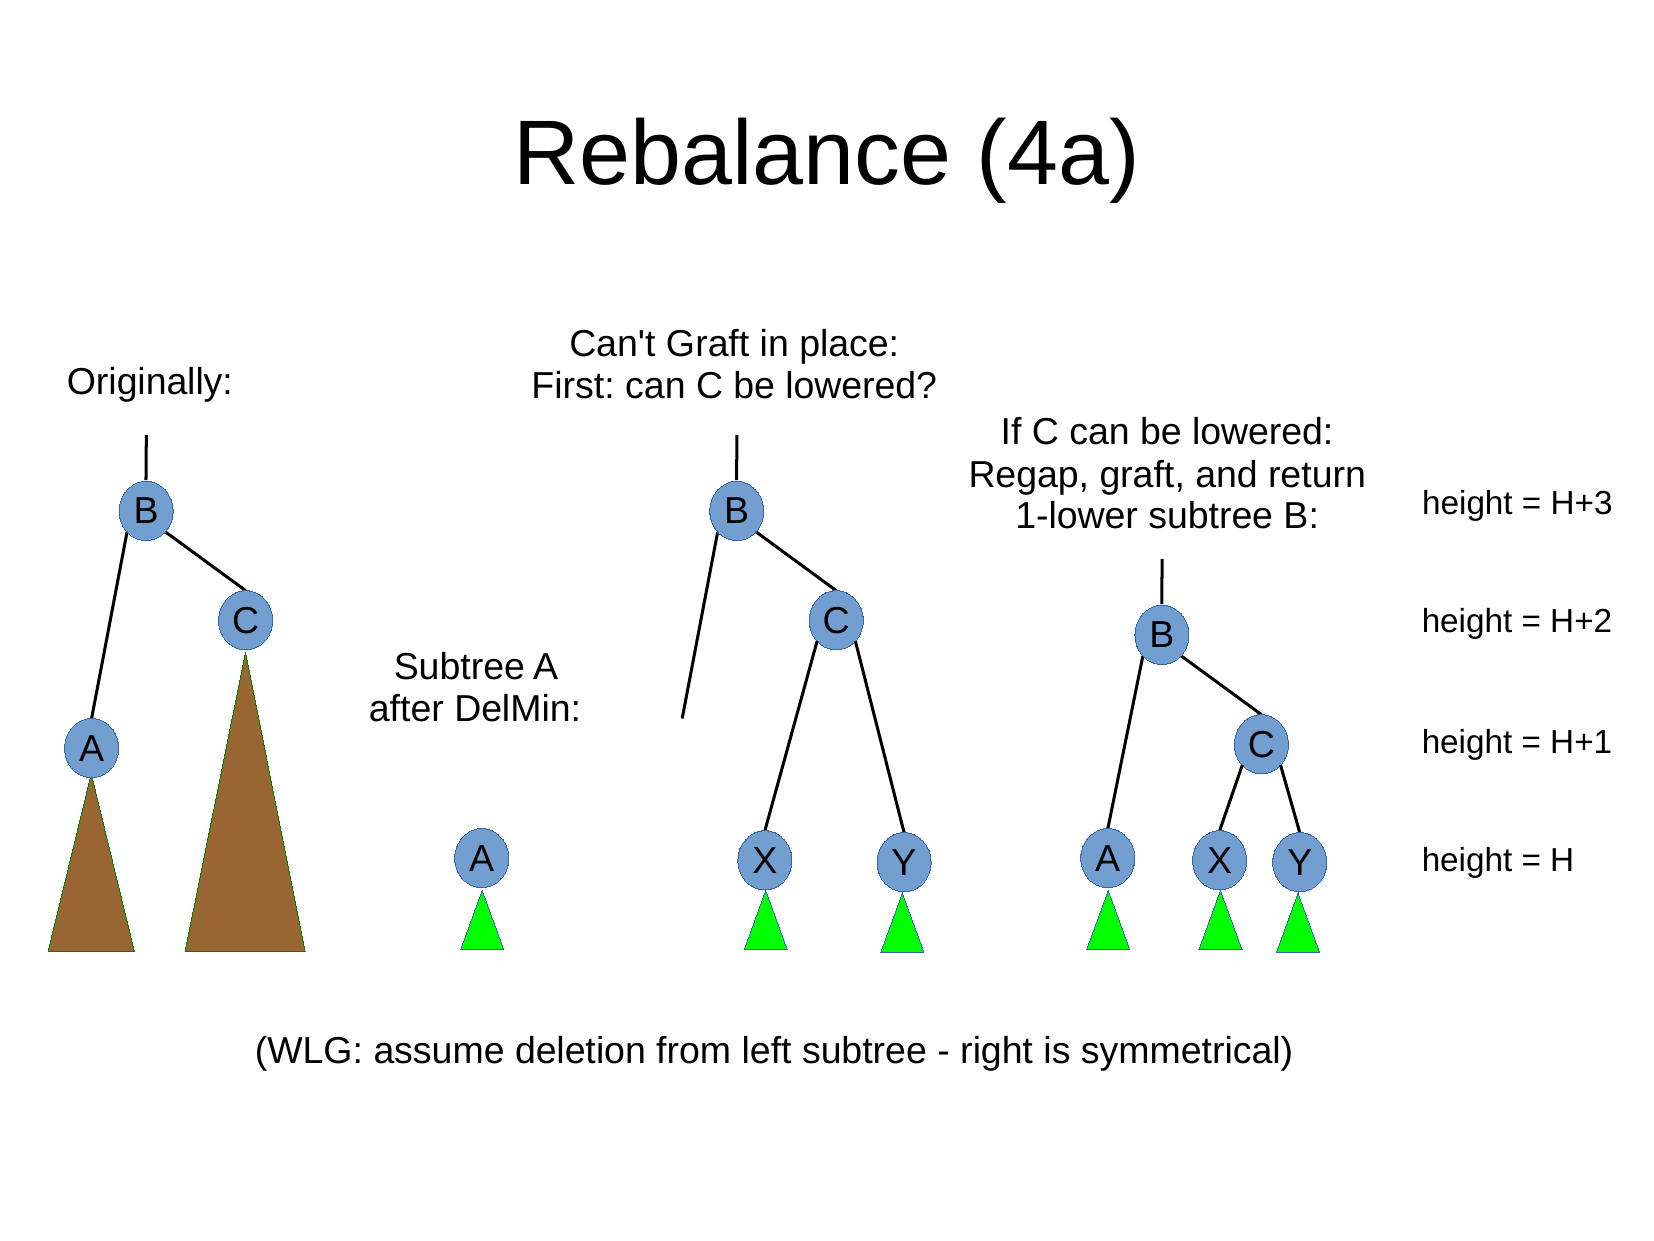

# Rebalance (4a)
Can't Graft in place:
First: can C be lowered?
Originally:
If C can be lowered:
Regap, graft, and return
1-lower subtree B:
height = H+3
B
B
C
C
height = H+2
B
Subtree A after DelMin:
C
height = H+1
A
A
A
X
X
Y
Y
height = H
(WLG: assume deletion from left subtree - right is symmetrical)